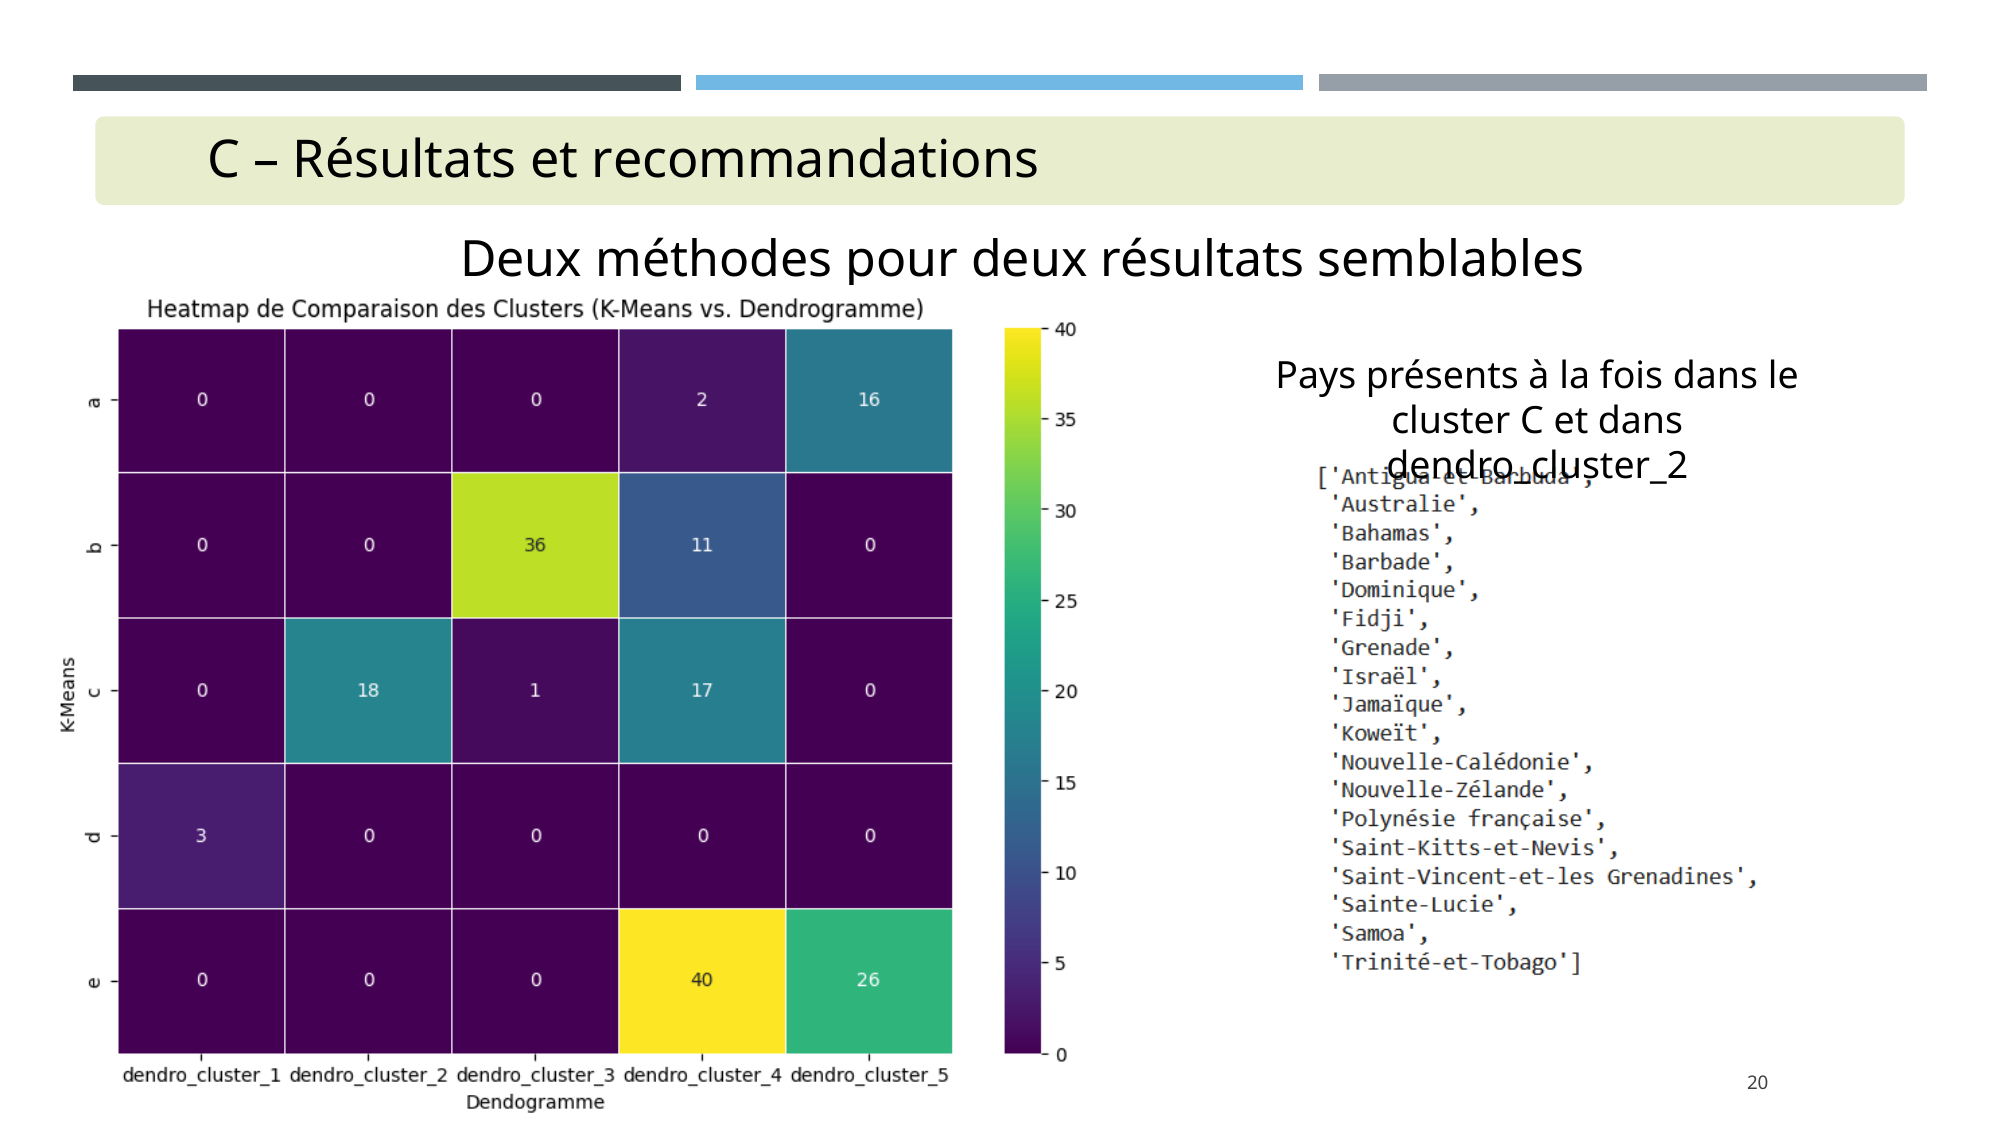

C – Résultats et recommandations
Deux méthodes pour deux résultats semblables
Pays présents à la fois dans le cluster C et dans dendro_cluster_2